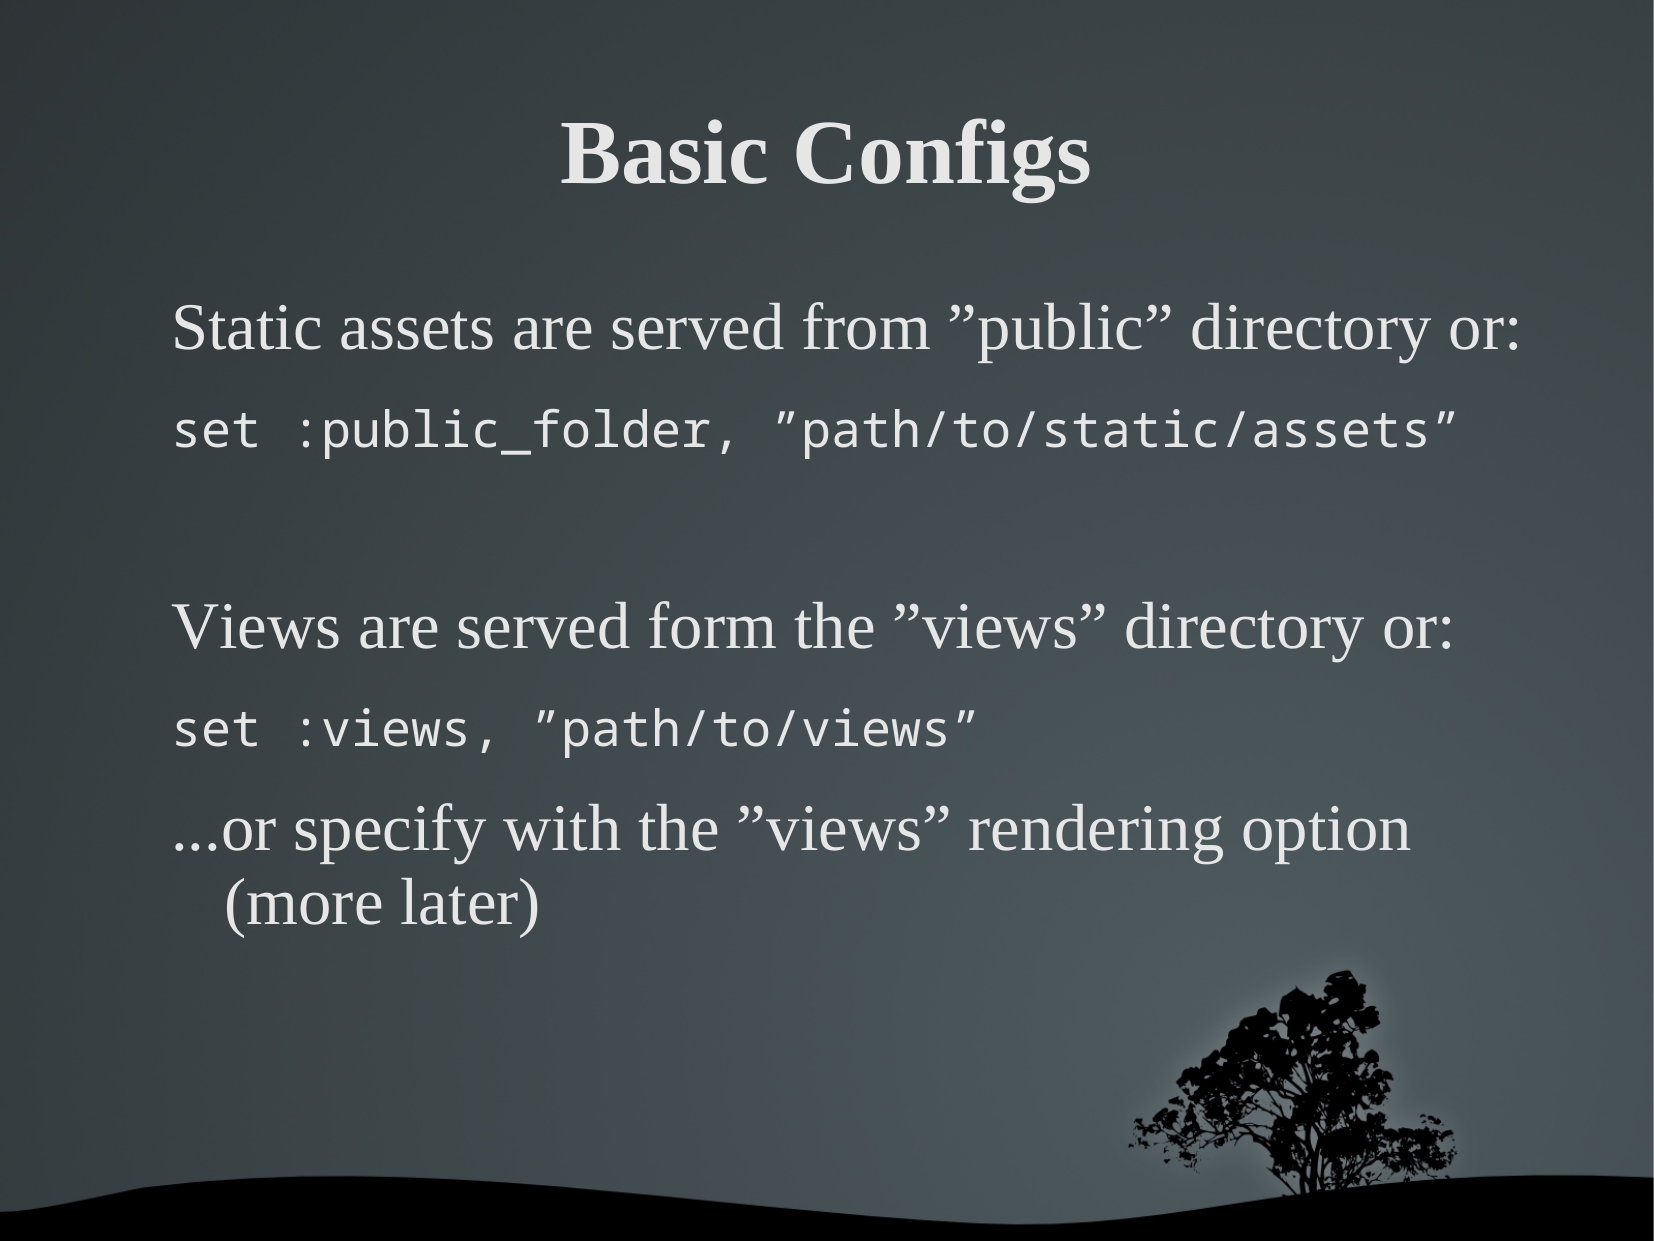

# Basic Configs
Static assets are served from ”public” directory or:
set :public_folder, ”path/to/static/assets”
Views are served form the ”views” directory or:
set :views, ”path/to/views”
...or specify with the ”views” rendering option (more later)